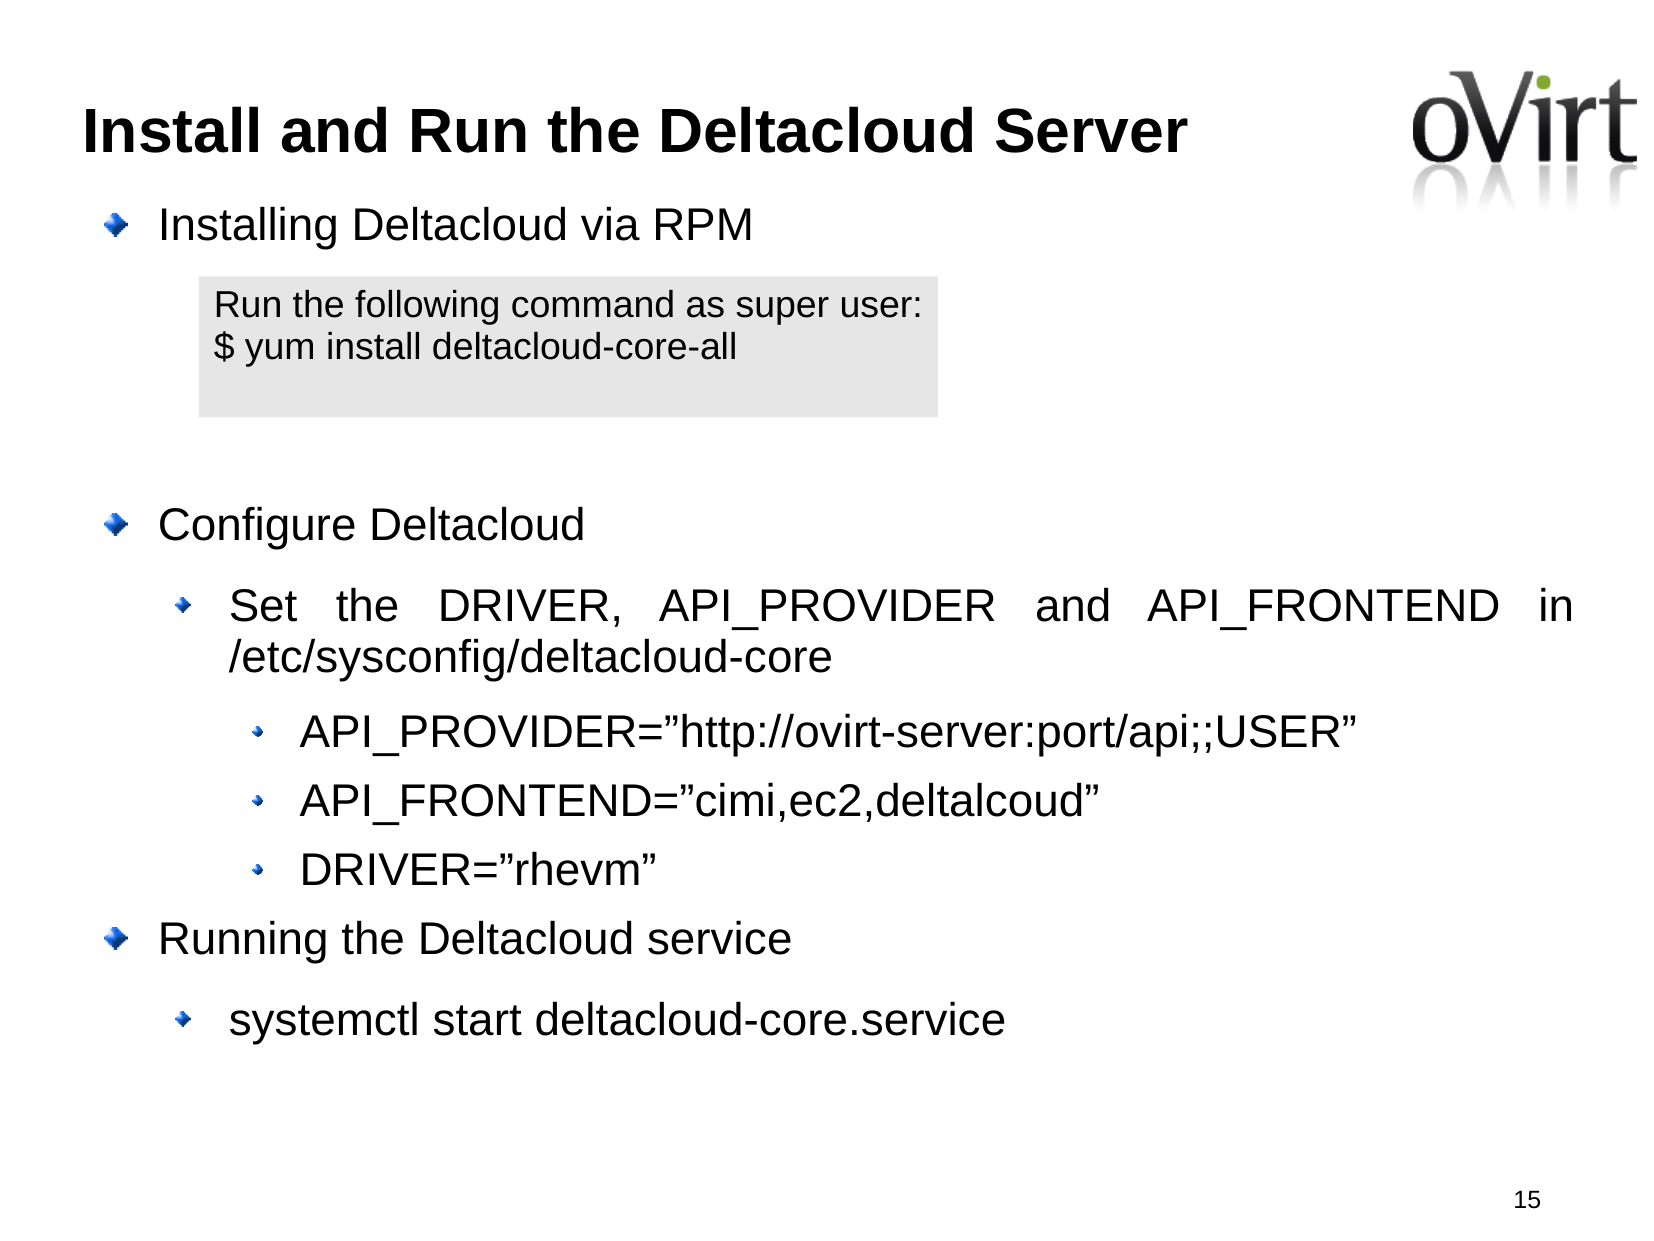

# Install and Run the Deltacloud Server
Installing Deltacloud via RPM
Configure Deltacloud
Set the DRIVER, API_PROVIDER and API_FRONTEND in /etc/sysconfig/deltacloud-core
API_PROVIDER=”http://ovirt-server:port/api;;USER”
API_FRONTEND=”cimi,ec2,deltalcoud”
DRIVER=”rhevm”
Running the Deltacloud service
systemctl start deltacloud-core.service
Run the following command as super user:
$ yum install deltacloud-core-all